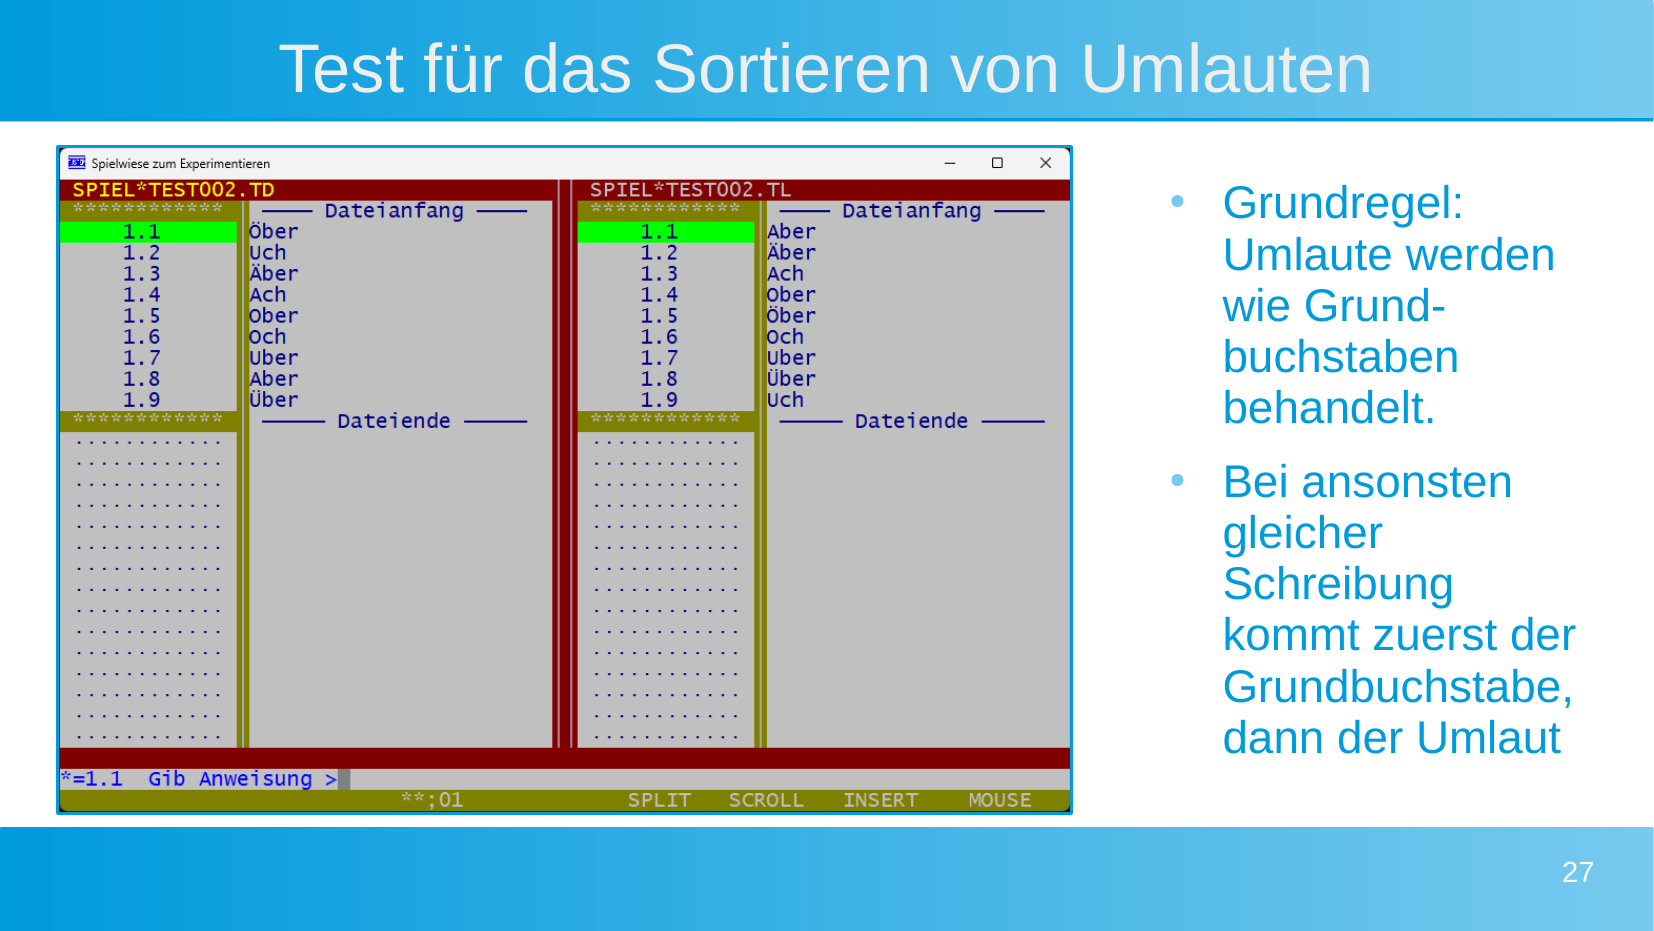

# Test für das Sortieren von Umlauten
Grundregel: Umlaute werden wie Grund-buchstaben behandelt.
Bei ansonsten gleicher Schreibung kommt zuerst der Grundbuchstabe, dann der Umlaut
27